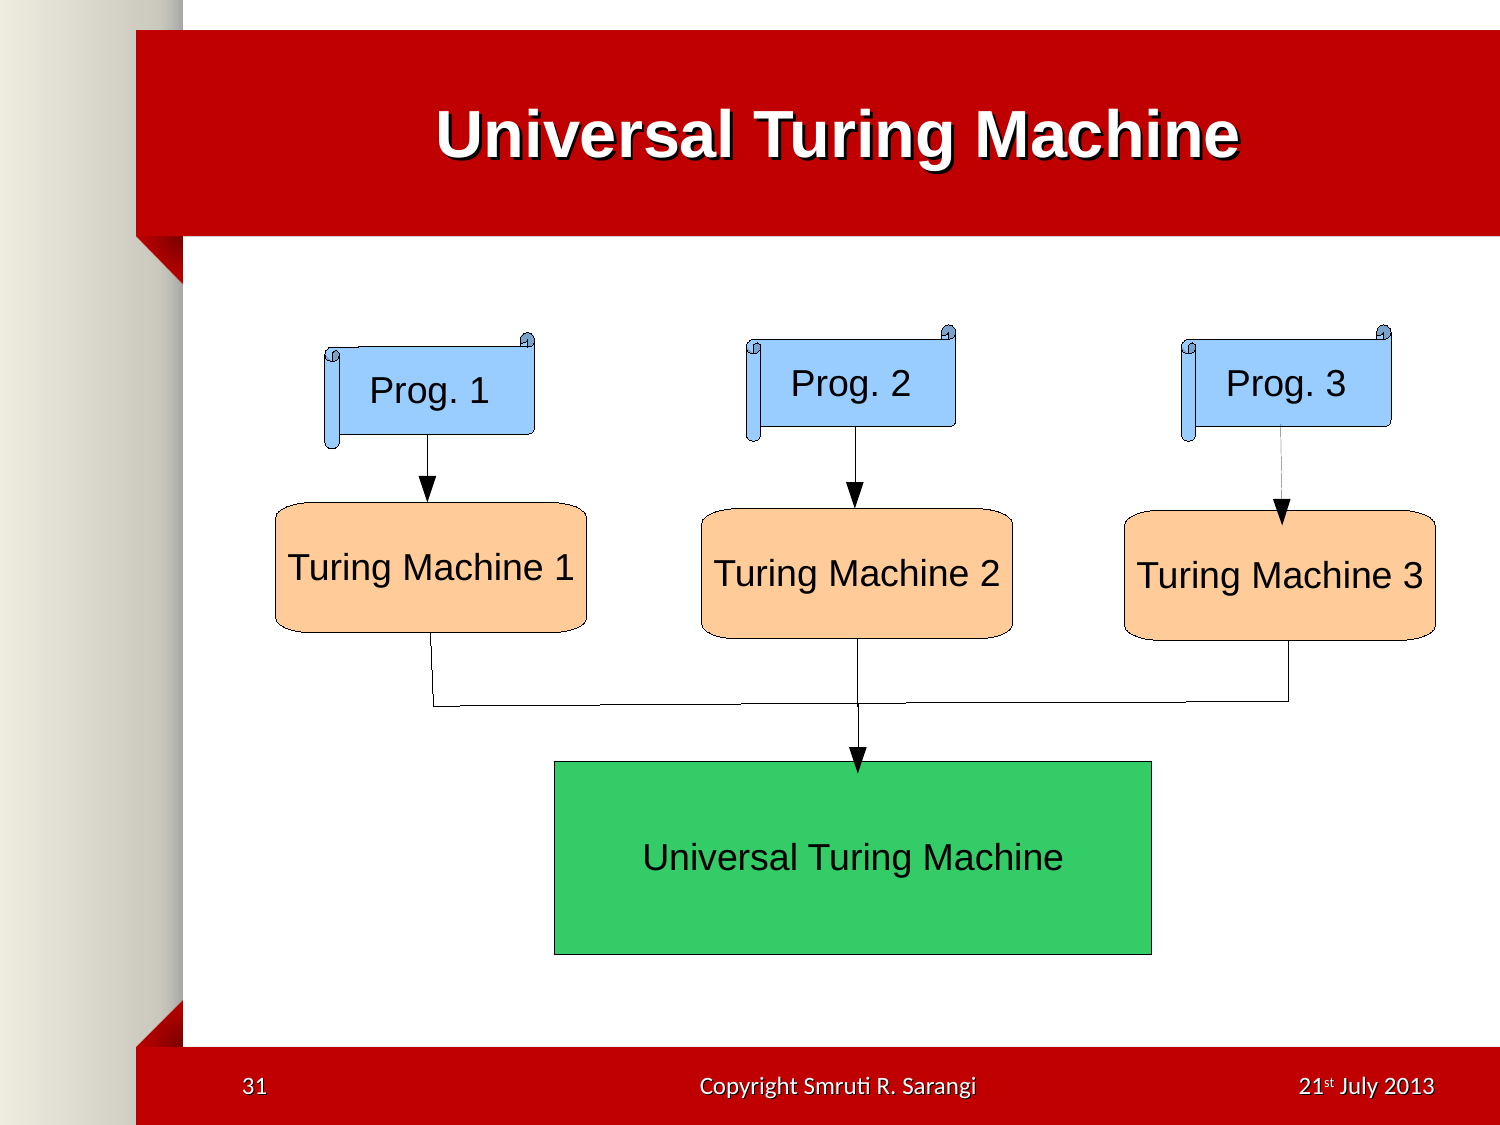

# Universal Turing Machine
Prog. 2
Prog. 3
Prog. 1
Turing Machine 1
Turing Machine 2
Turing Machine 3
Universal Turing Machine
31
Your date here